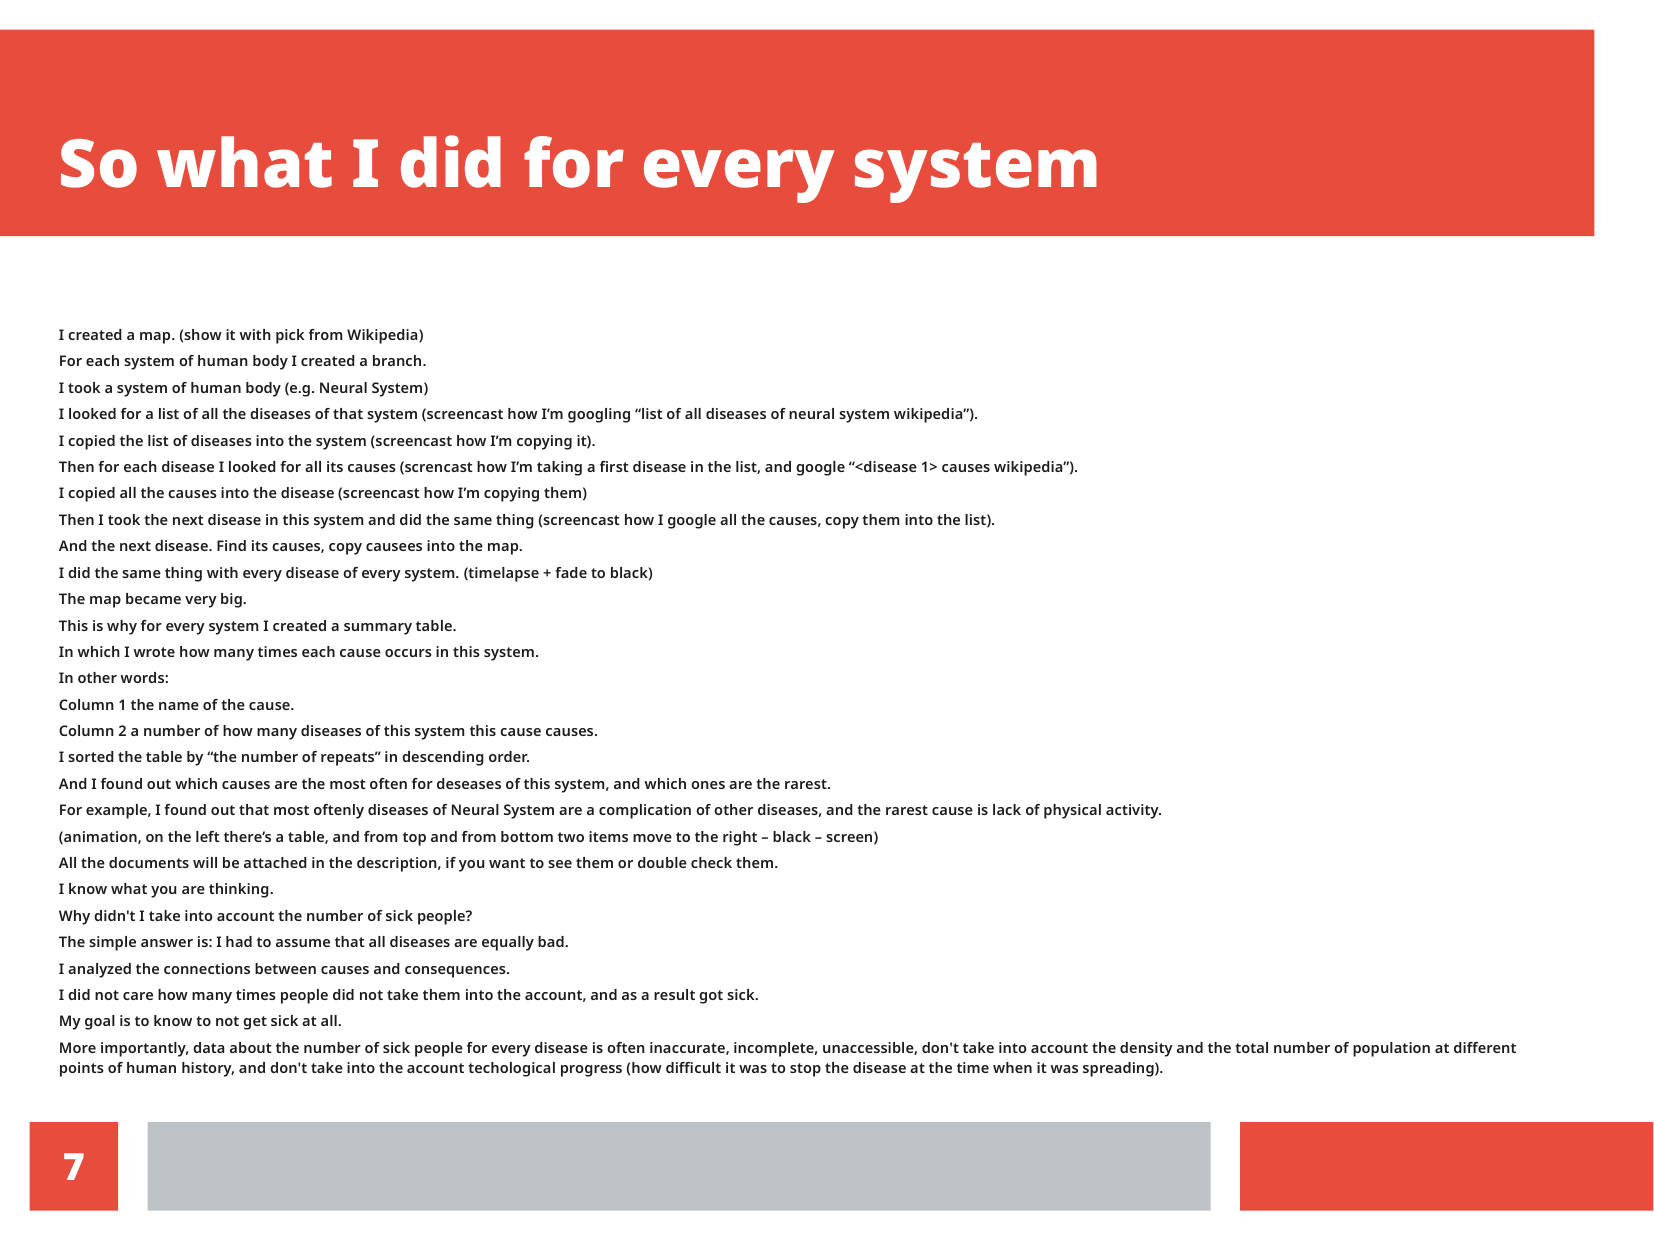

# So what I did for every system
I created a map. (show it with pick from Wikipedia)
For each system of human body I created a branch.
I took a system of human body (e.g. Neural System)
I looked for a list of all the diseases of that system (screencast how I’m googling “list of all diseases of neural system wikipedia”).
I copied the list of diseases into the system (screencast how I’m copying it).
Then for each disease I looked for all its causes (screncast how I’m taking a first disease in the list, and google “<disease 1> causes wikipedia”).
I copied all the causes into the disease (screencast how I’m copying them)
Then I took the next disease in this system and did the same thing (screencast how I google all the causes, copy them into the list).
And the next disease. Find its causes, copy causees into the map.
I did the same thing with every disease of every system. (timelapse + fade to black)
The map became very big.
This is why for every system I created a summary table.
In which I wrote how many times each cause occurs in this system.
In other words:
Column 1 the name of the cause.
Column 2 a number of how many diseases of this system this cause causes.
I sorted the table by “the number of repeats” in descending order.
And I found out which causes are the most often for deseases of this system, and which ones are the rarest.
For example, I found out that most oftenly diseases of Neural System are a complication of other diseases, and the rarest cause is lack of physical activity.
(animation, on the left there’s a table, and from top and from bottom two items move to the right – black – screen)
All the documents will be attached in the description, if you want to see them or double check them.
I know what you are thinking.
Why didn't I take into account the number of sick people?
The simple answer is: I had to assume that all diseases are equally bad.
I analyzed the connections between causes and consequences.
I did not care how many times people did not take them into the account, and as a result got sick.
My goal is to know to not get sick at all.
More importantly, data about the number of sick people for every disease is often inaccurate, incomplete, unaccessible, don't take into account the density and the total number of population at different points of human history, and don't take into the account techological progress (how difficult it was to stop the disease at the time when it was spreading).
7